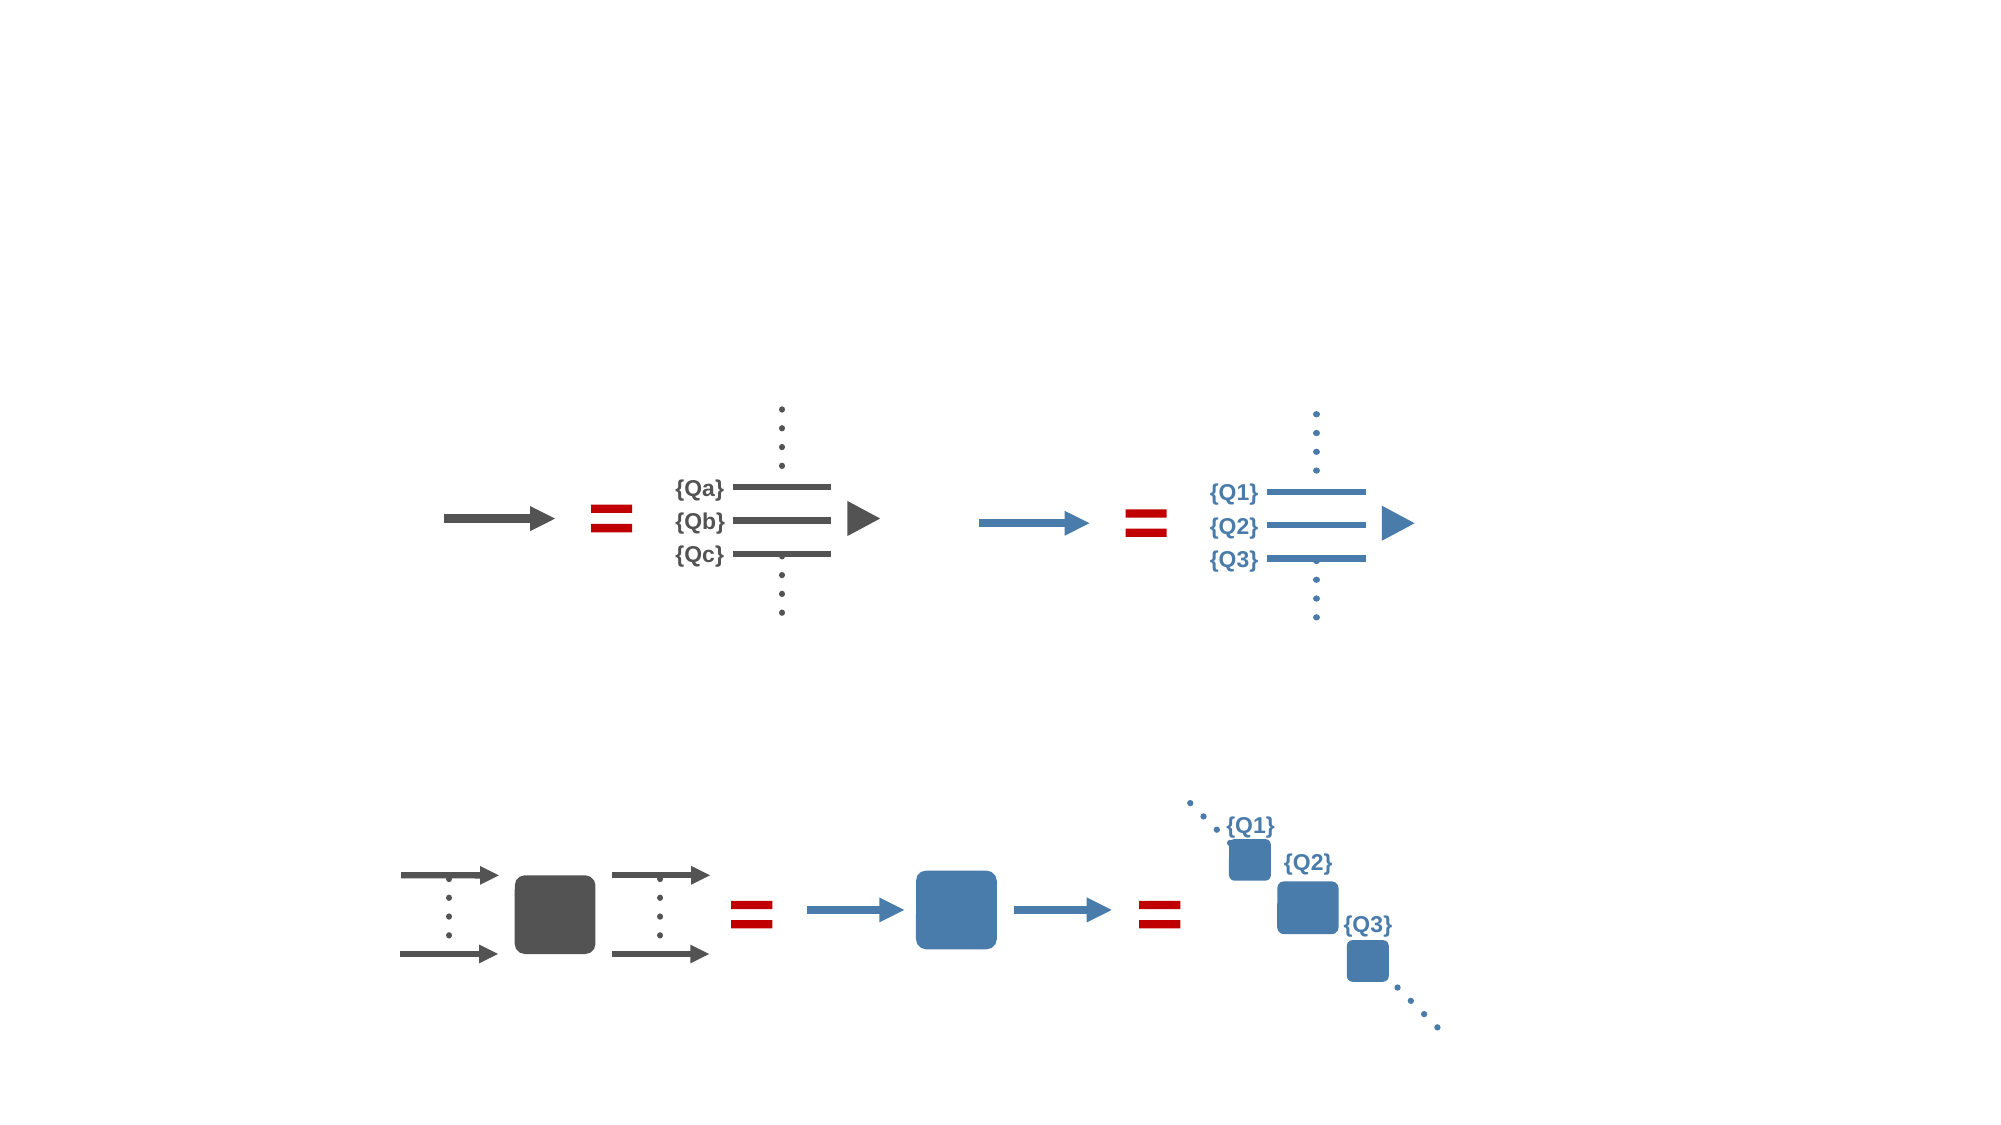

{Q1}
{Q2}
{Q3}
{Qa}
{Qb}
{Qc}
{Q1}
{Q2}
{Q3}